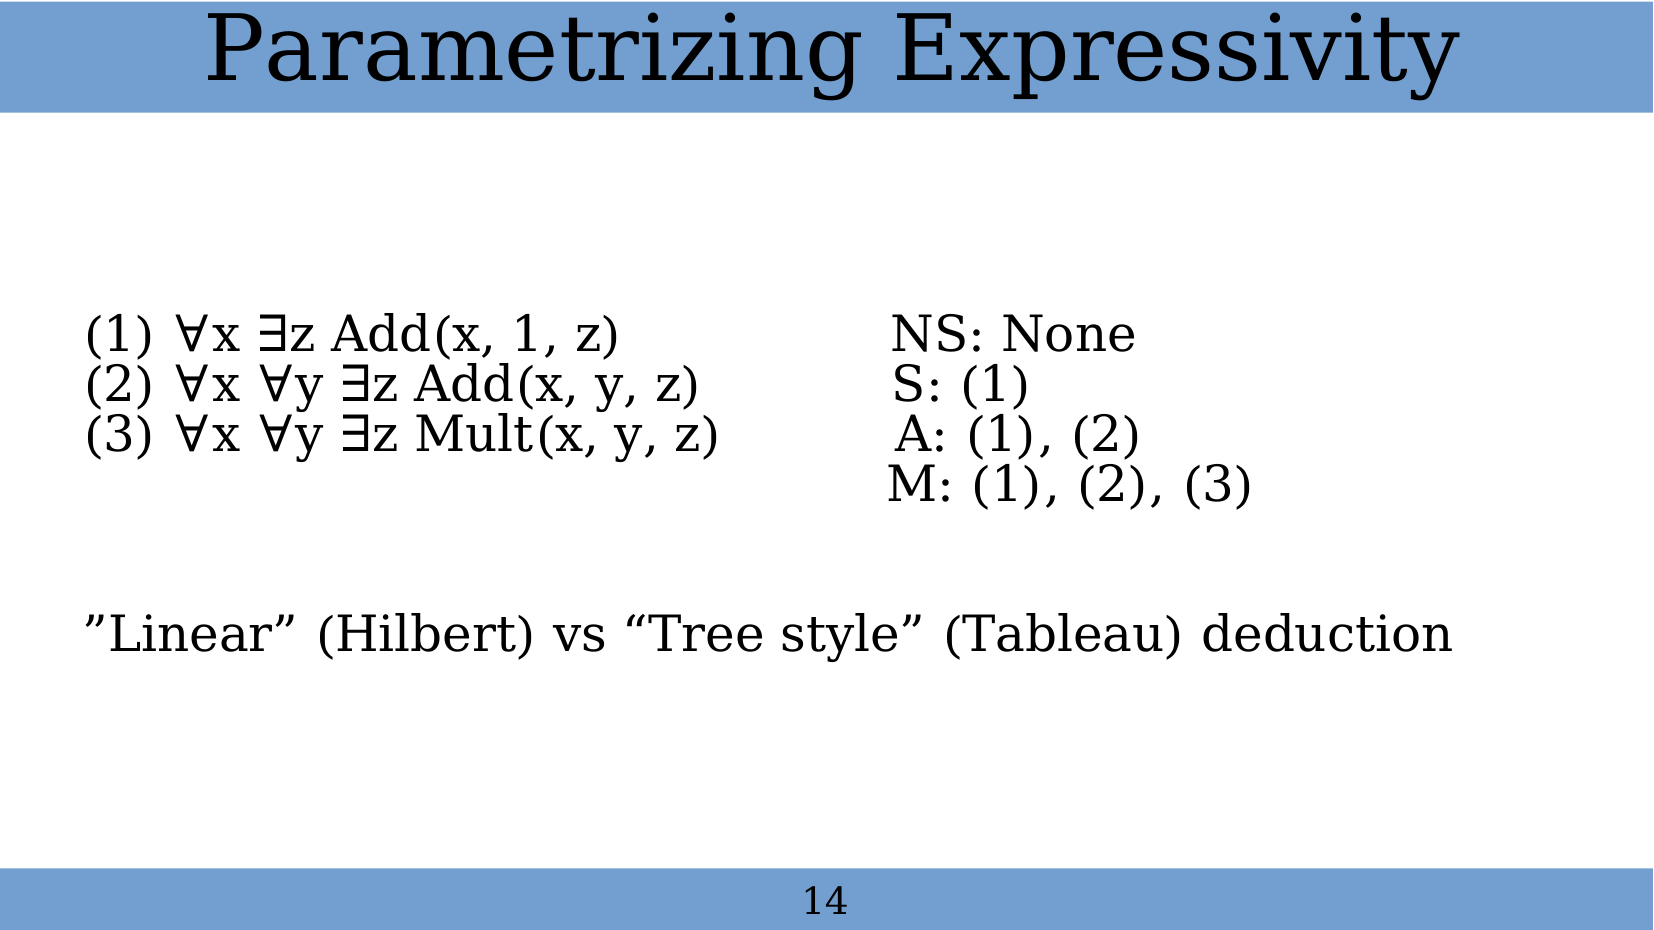

Parametrizing Expressivity
#
(1) ∀x ∃z Add(x, 1, z) NS: None
(2) ∀x ∀y ∃z Add(x, y, z) S: (1)
(3) ∀x ∀y ∃z Mult(x, y, z) A: (1), (2)
 M: (1), (2), (3)
”Linear” (Hilbert) vs “Tree style” (Tableau) deduction
14